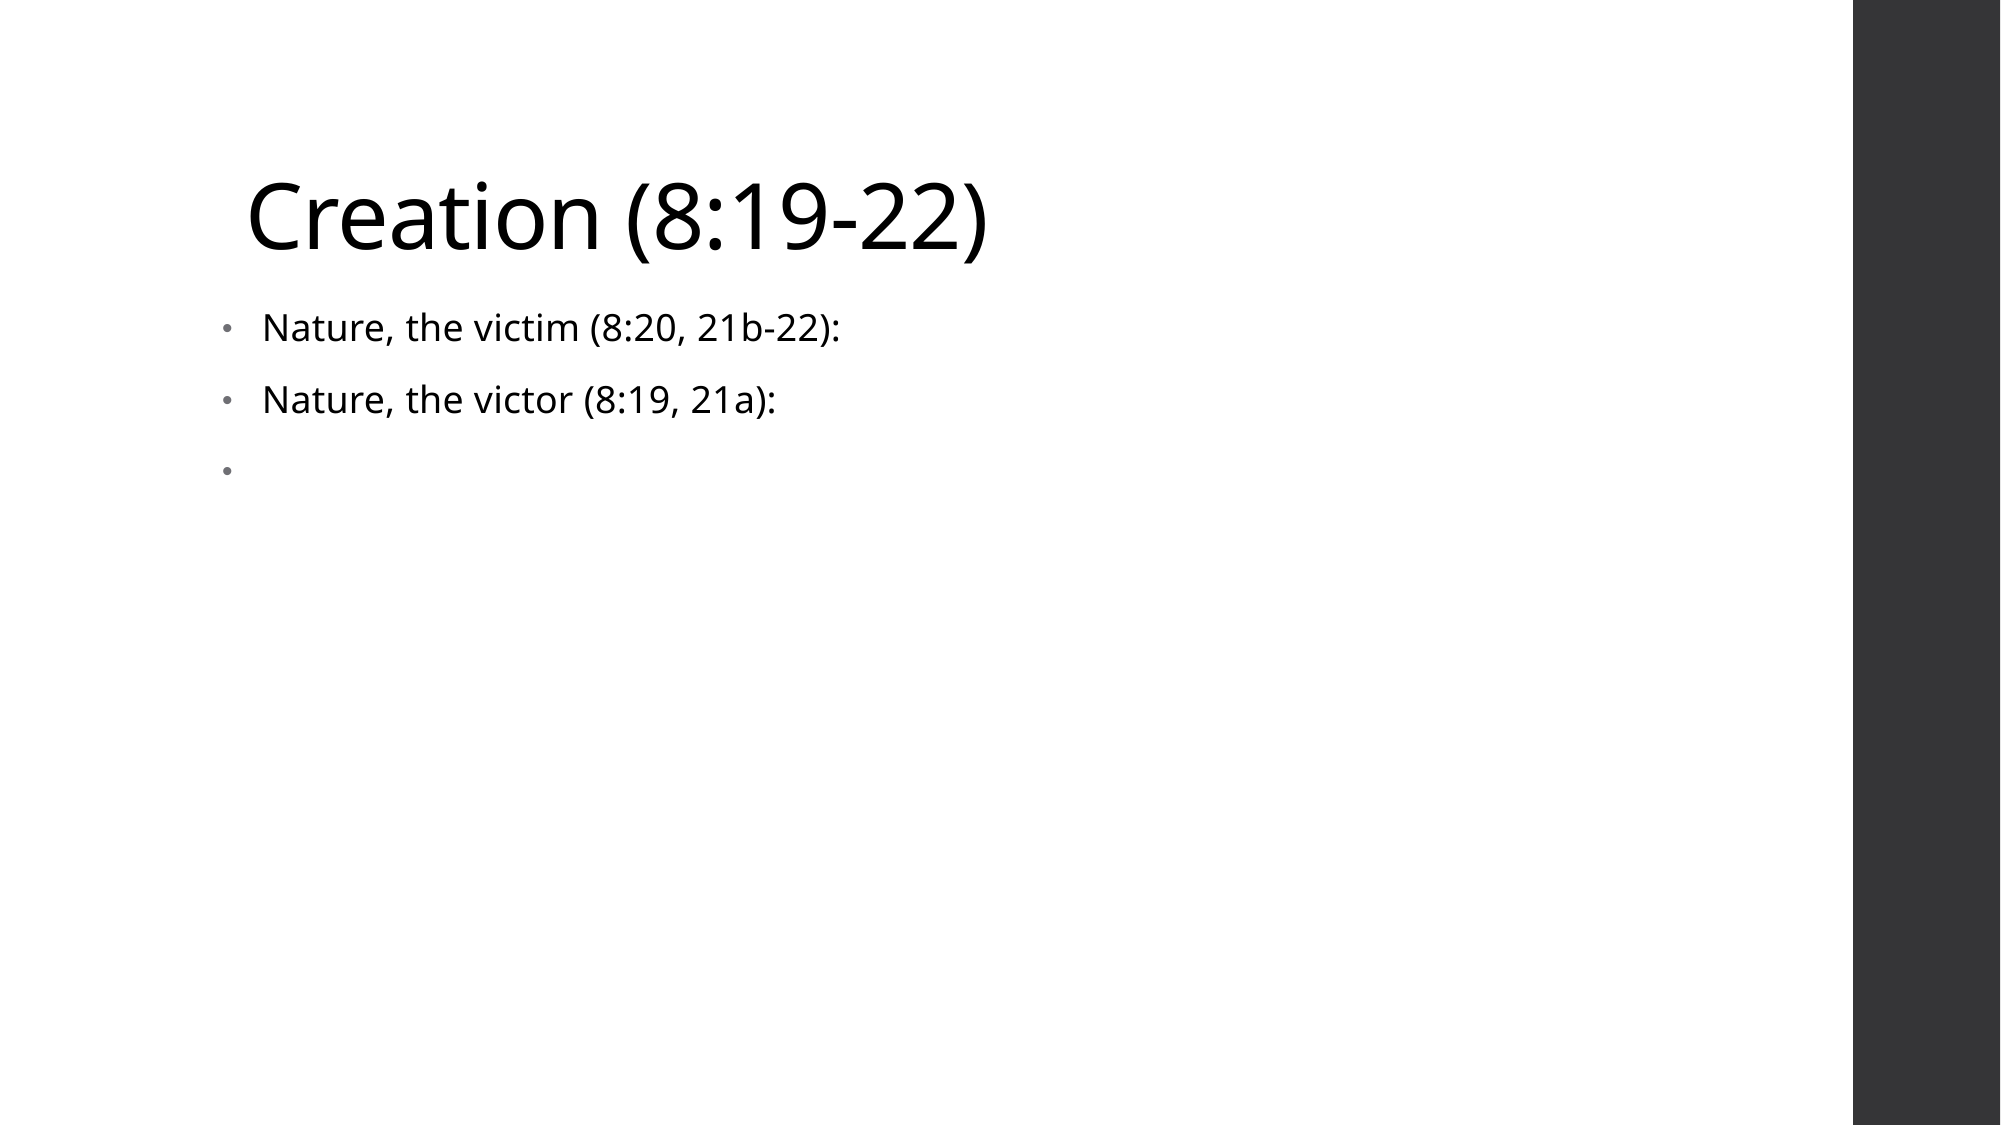

# Creation (8:19-22)
 Nature, the victim (8:20, 21b-22):
 Nature, the victor (8:19, 21a):